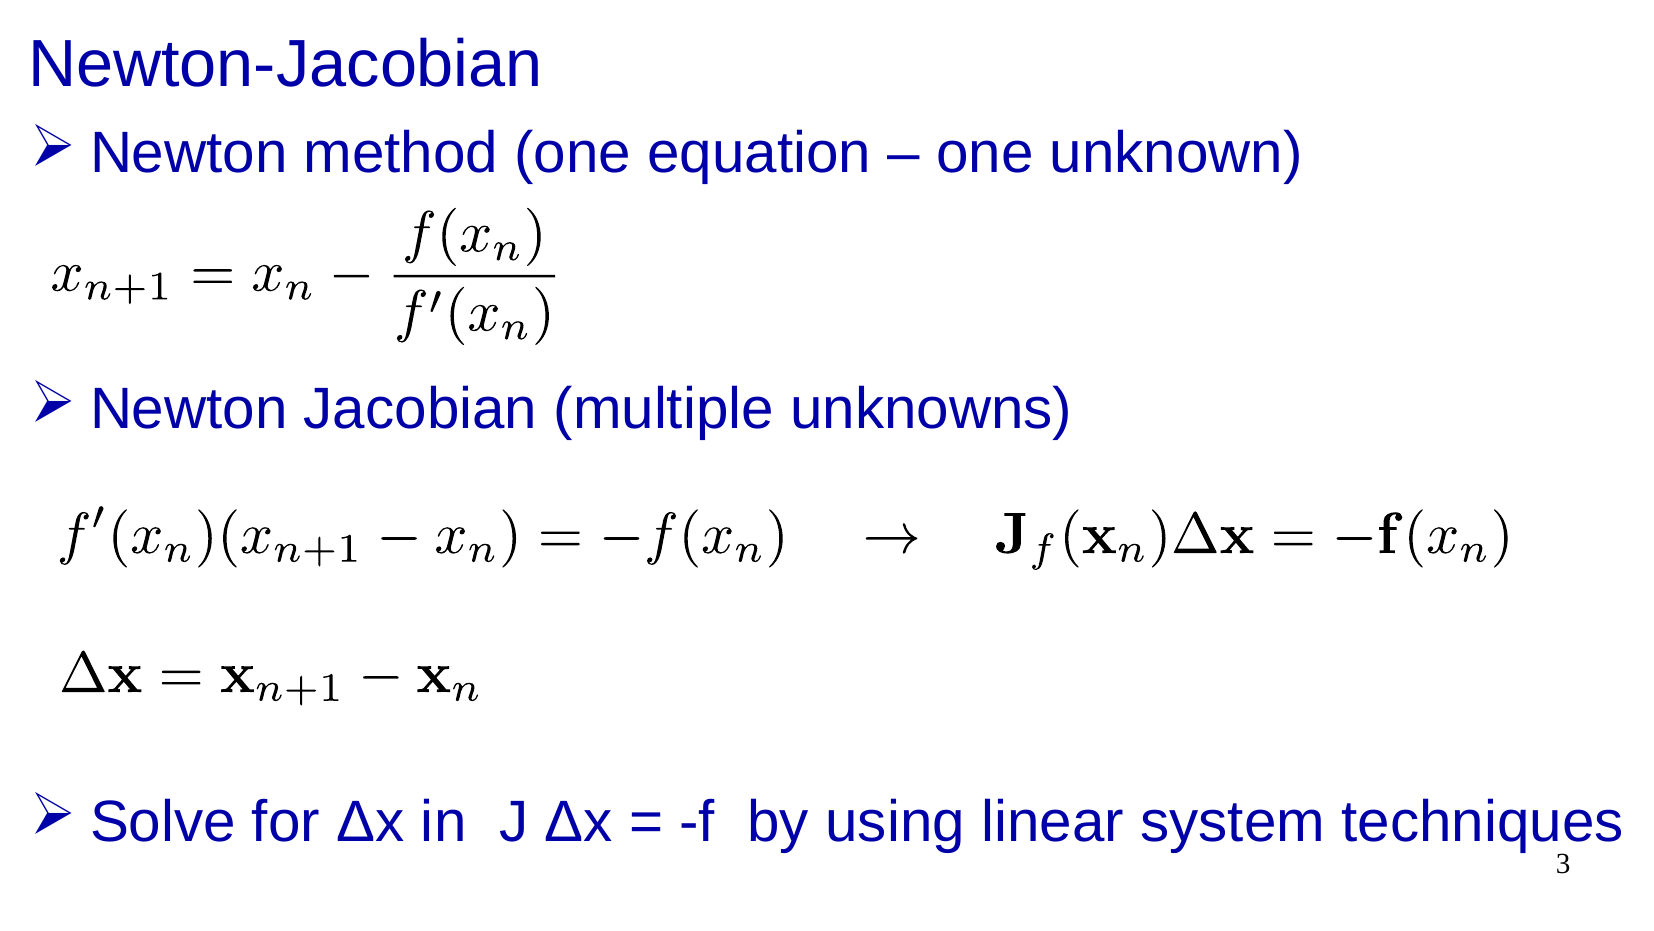

# Newton-Jacobian
Newton method (one equation – one unknown)
Newton Jacobian (multiple unknowns)
Solve for Δx in J Δx = -f by using linear system techniques
3